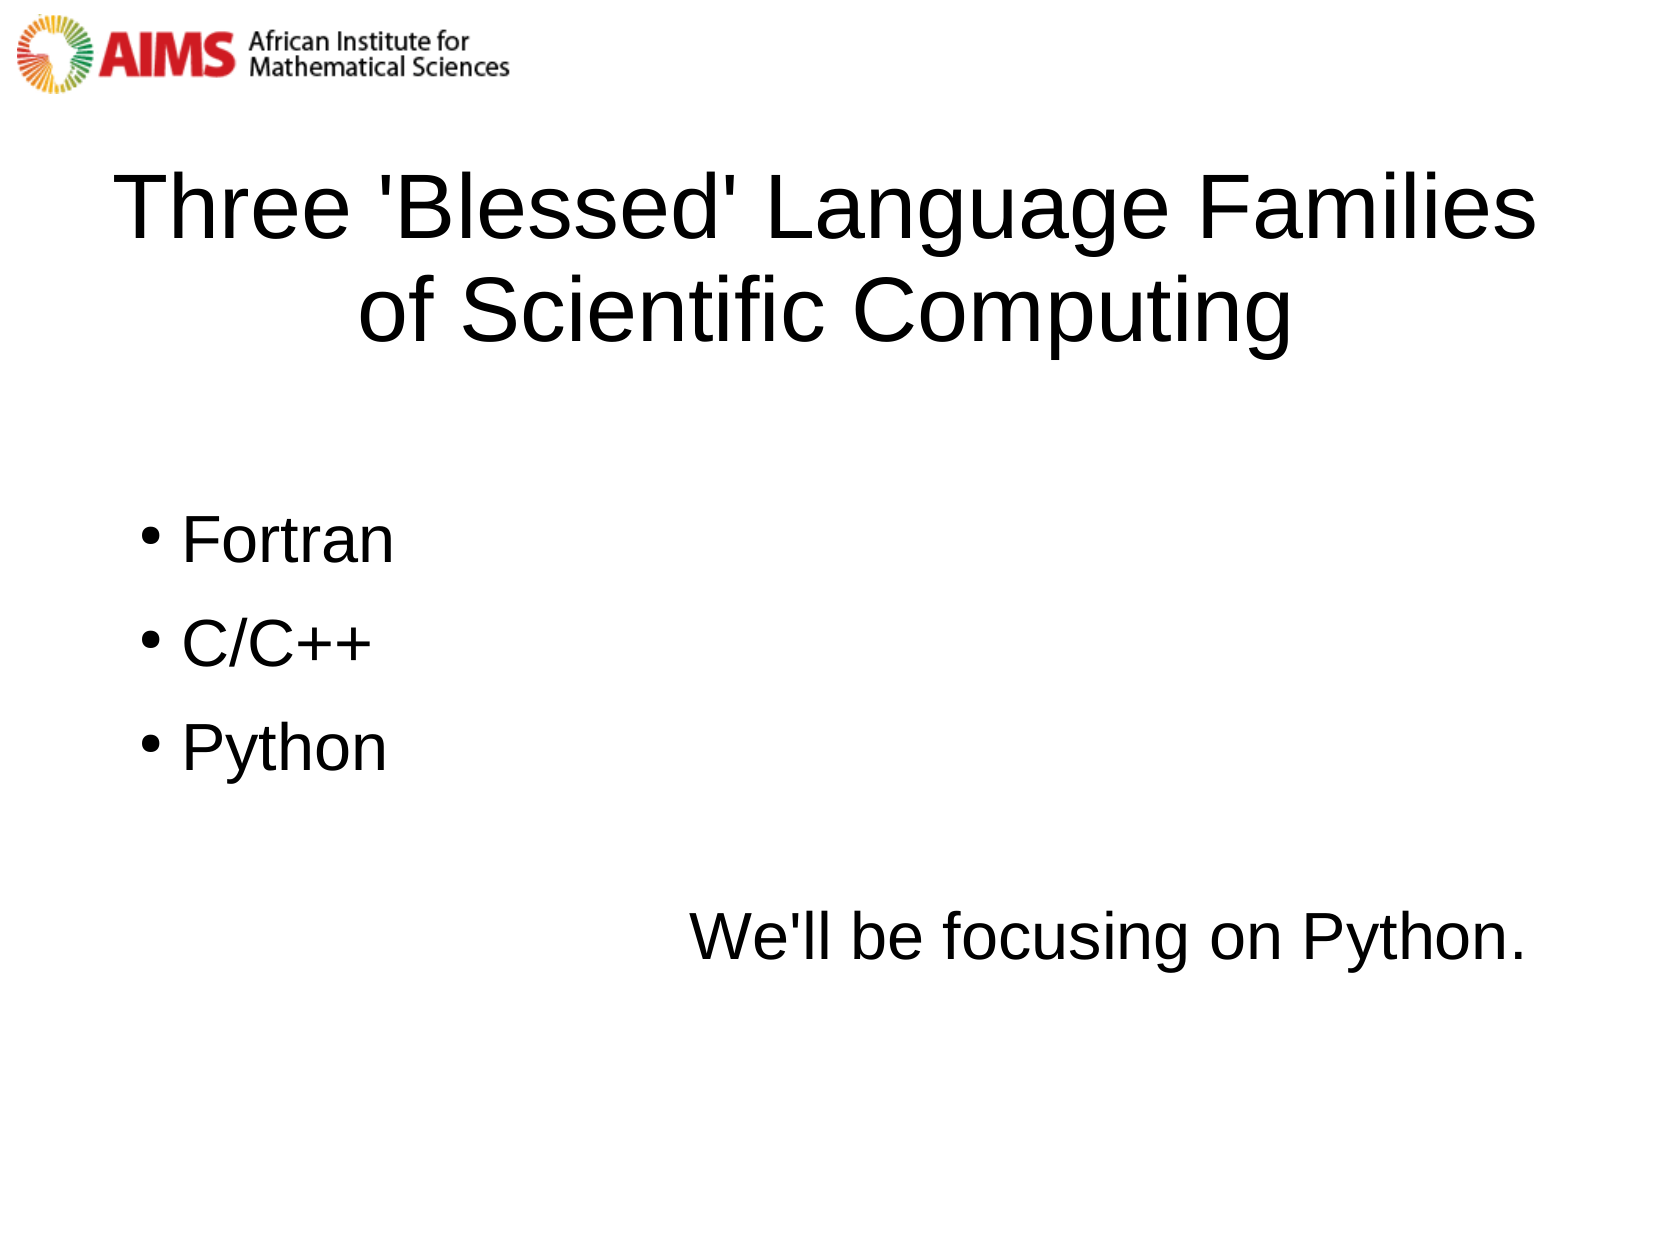

# Three 'Blessed' Language Families of Scientific Computing
 Fortran
 C/C++
 Python
We'll be focusing on Python.